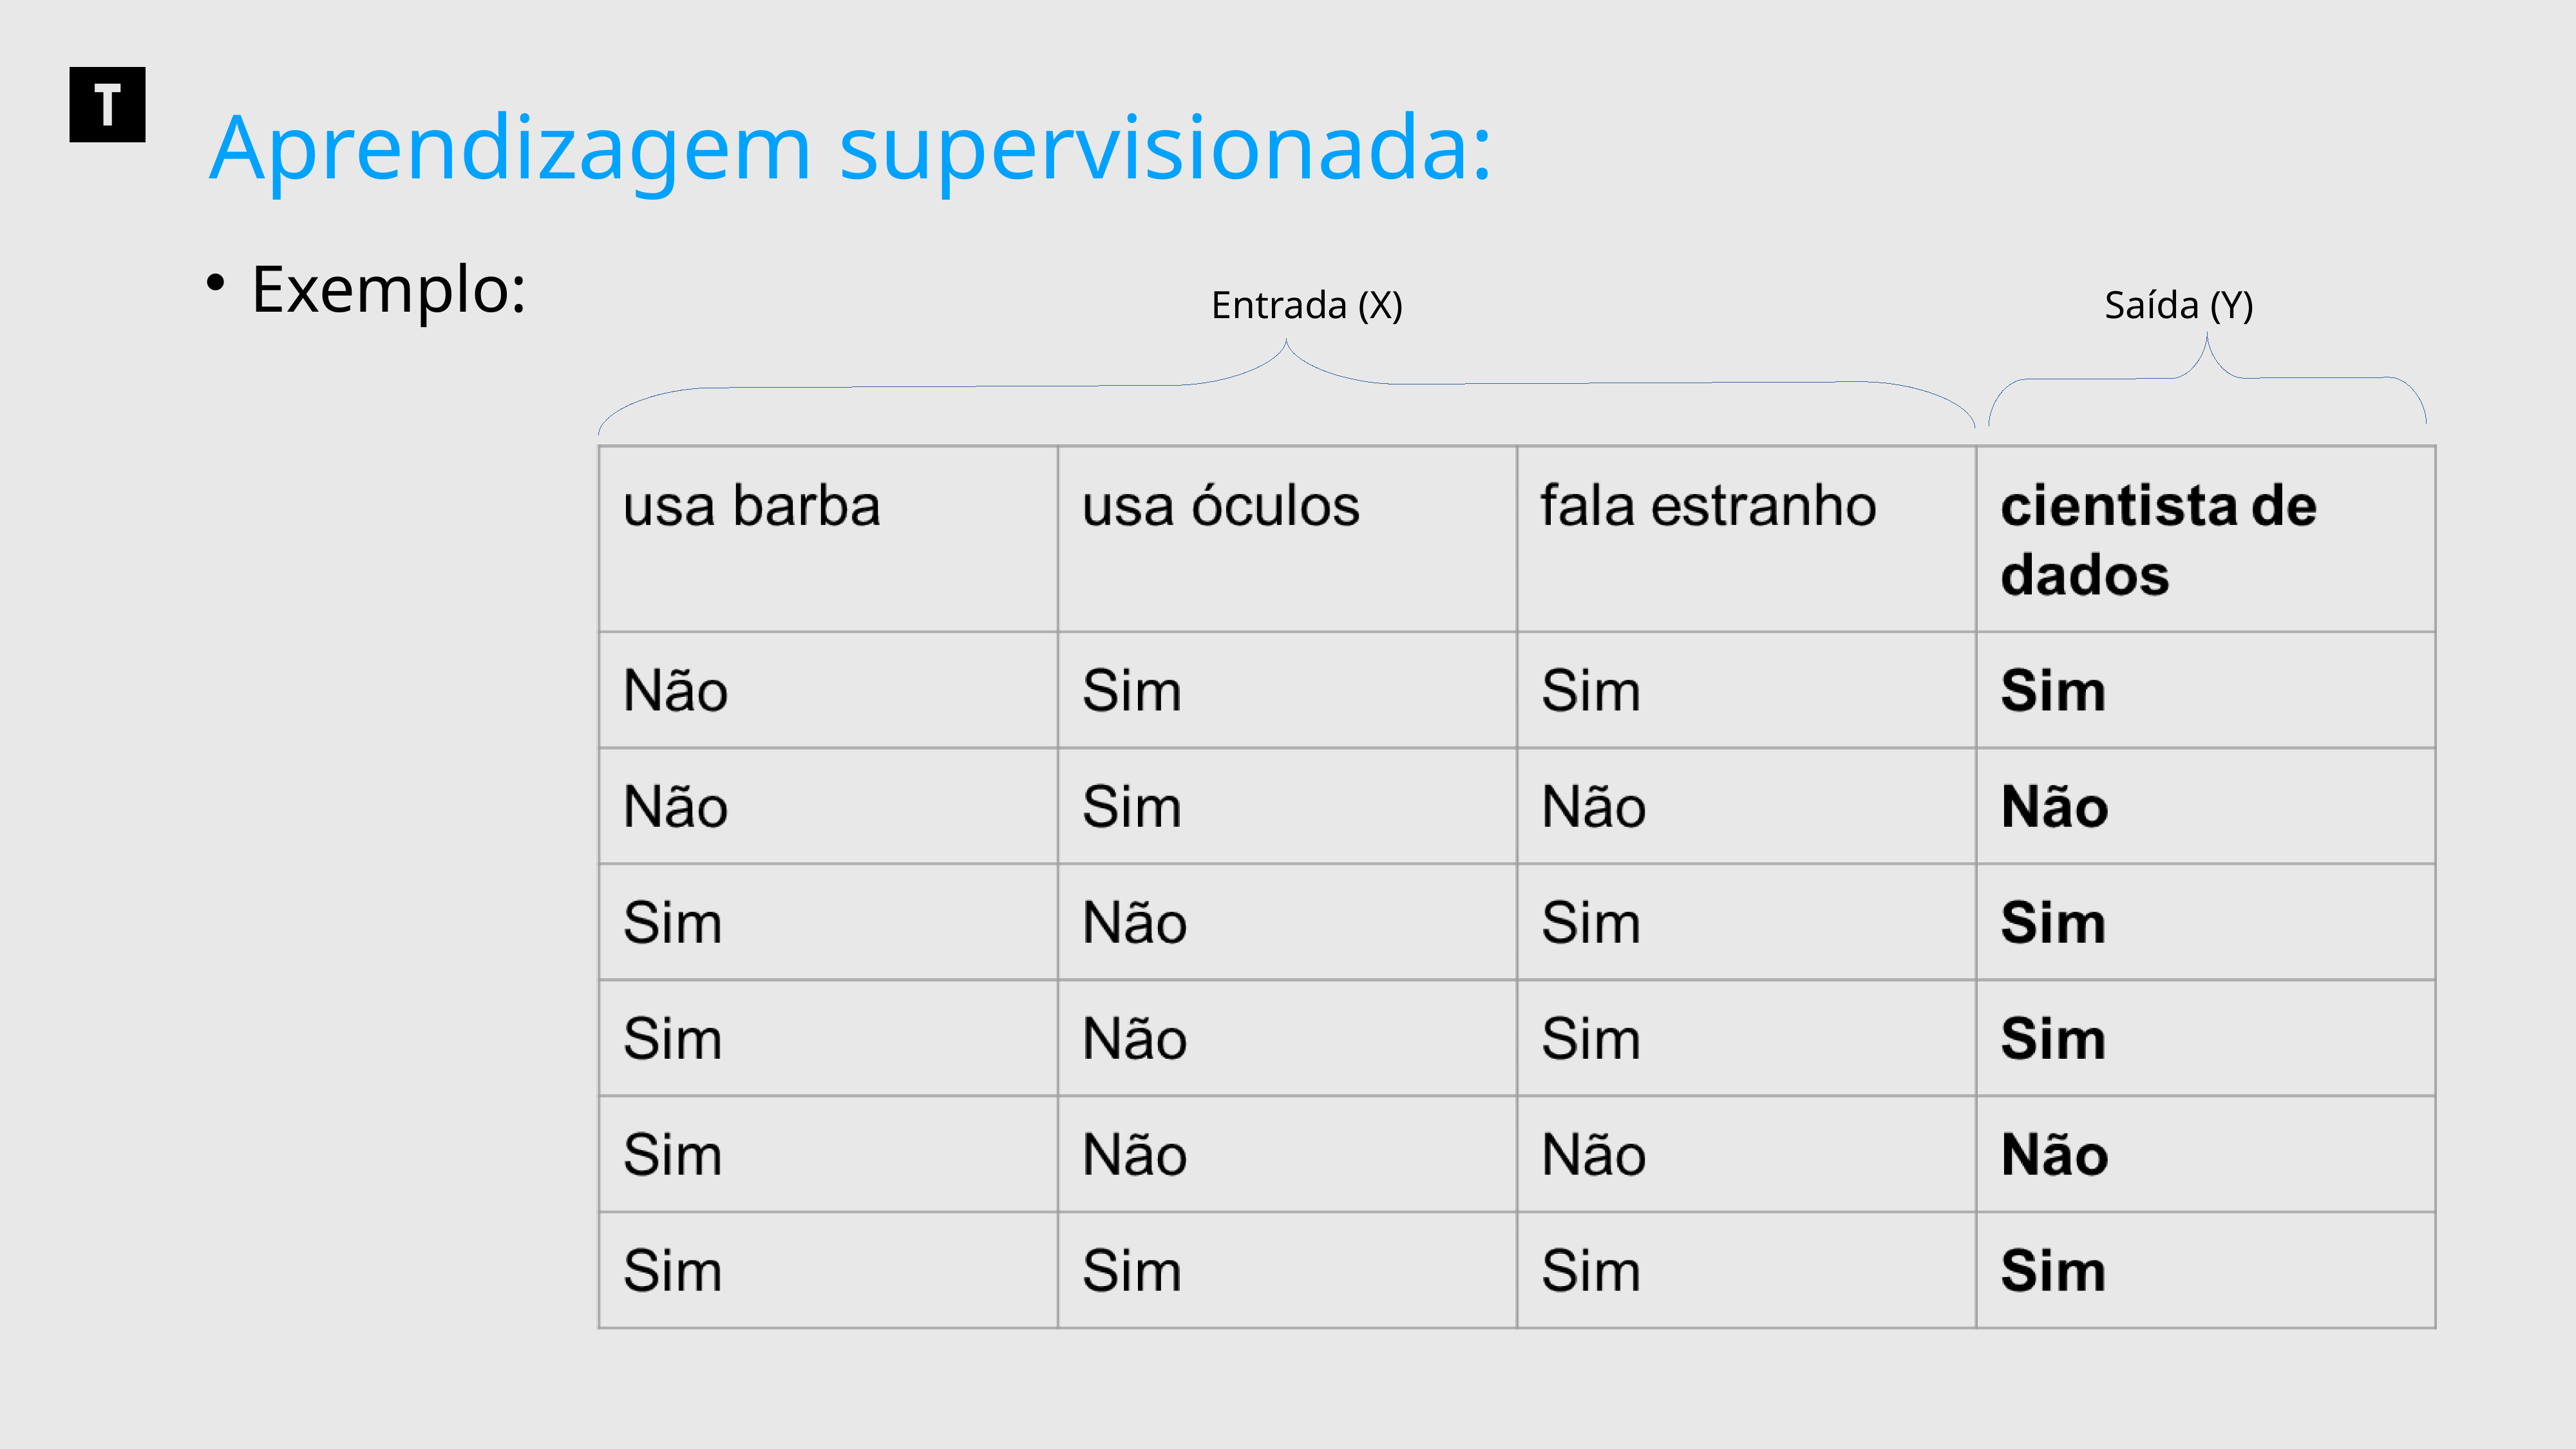

Aprendizagem supervisionada:
 Exemplo:
Entrada (X)
Saída (Y)